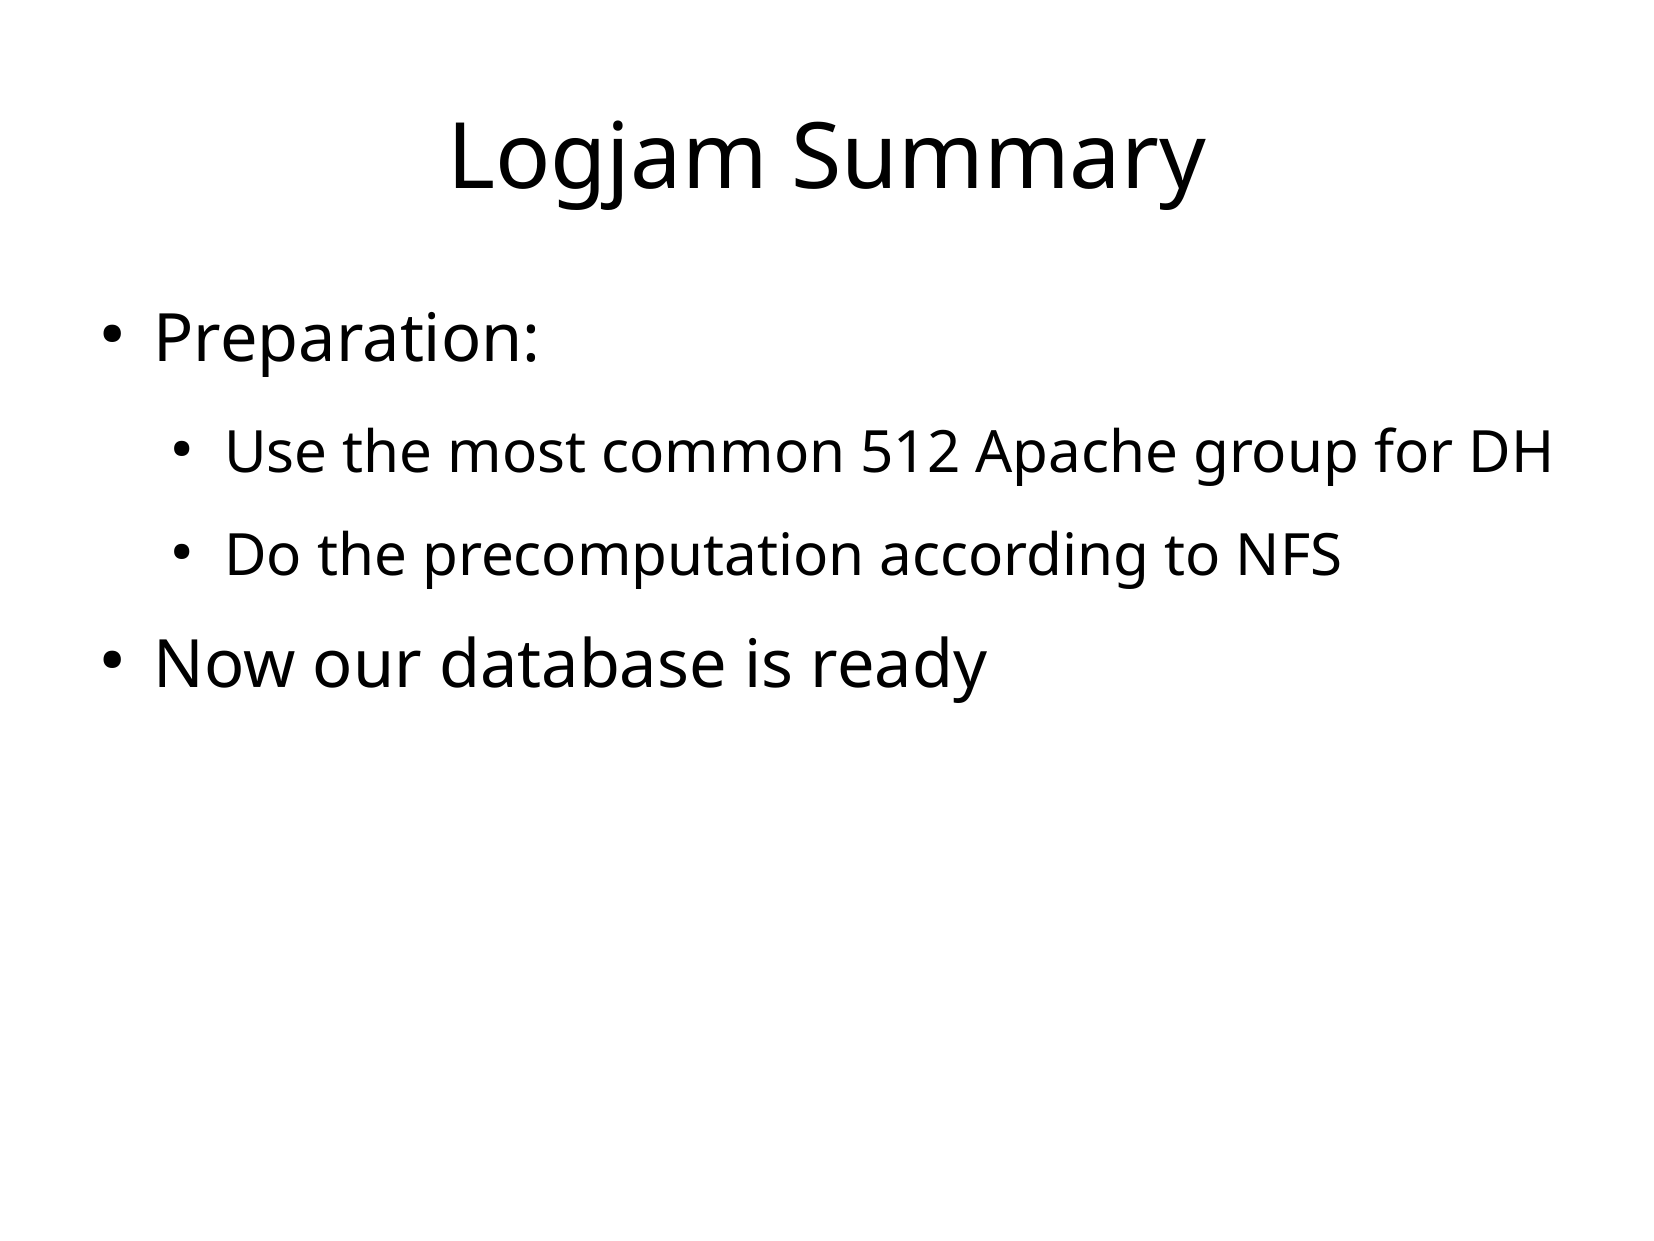

# Logjam Summary
Preparation:
Use the most common 512 Apache group for DH
Do the precomputation according to NFS
Now our database is ready